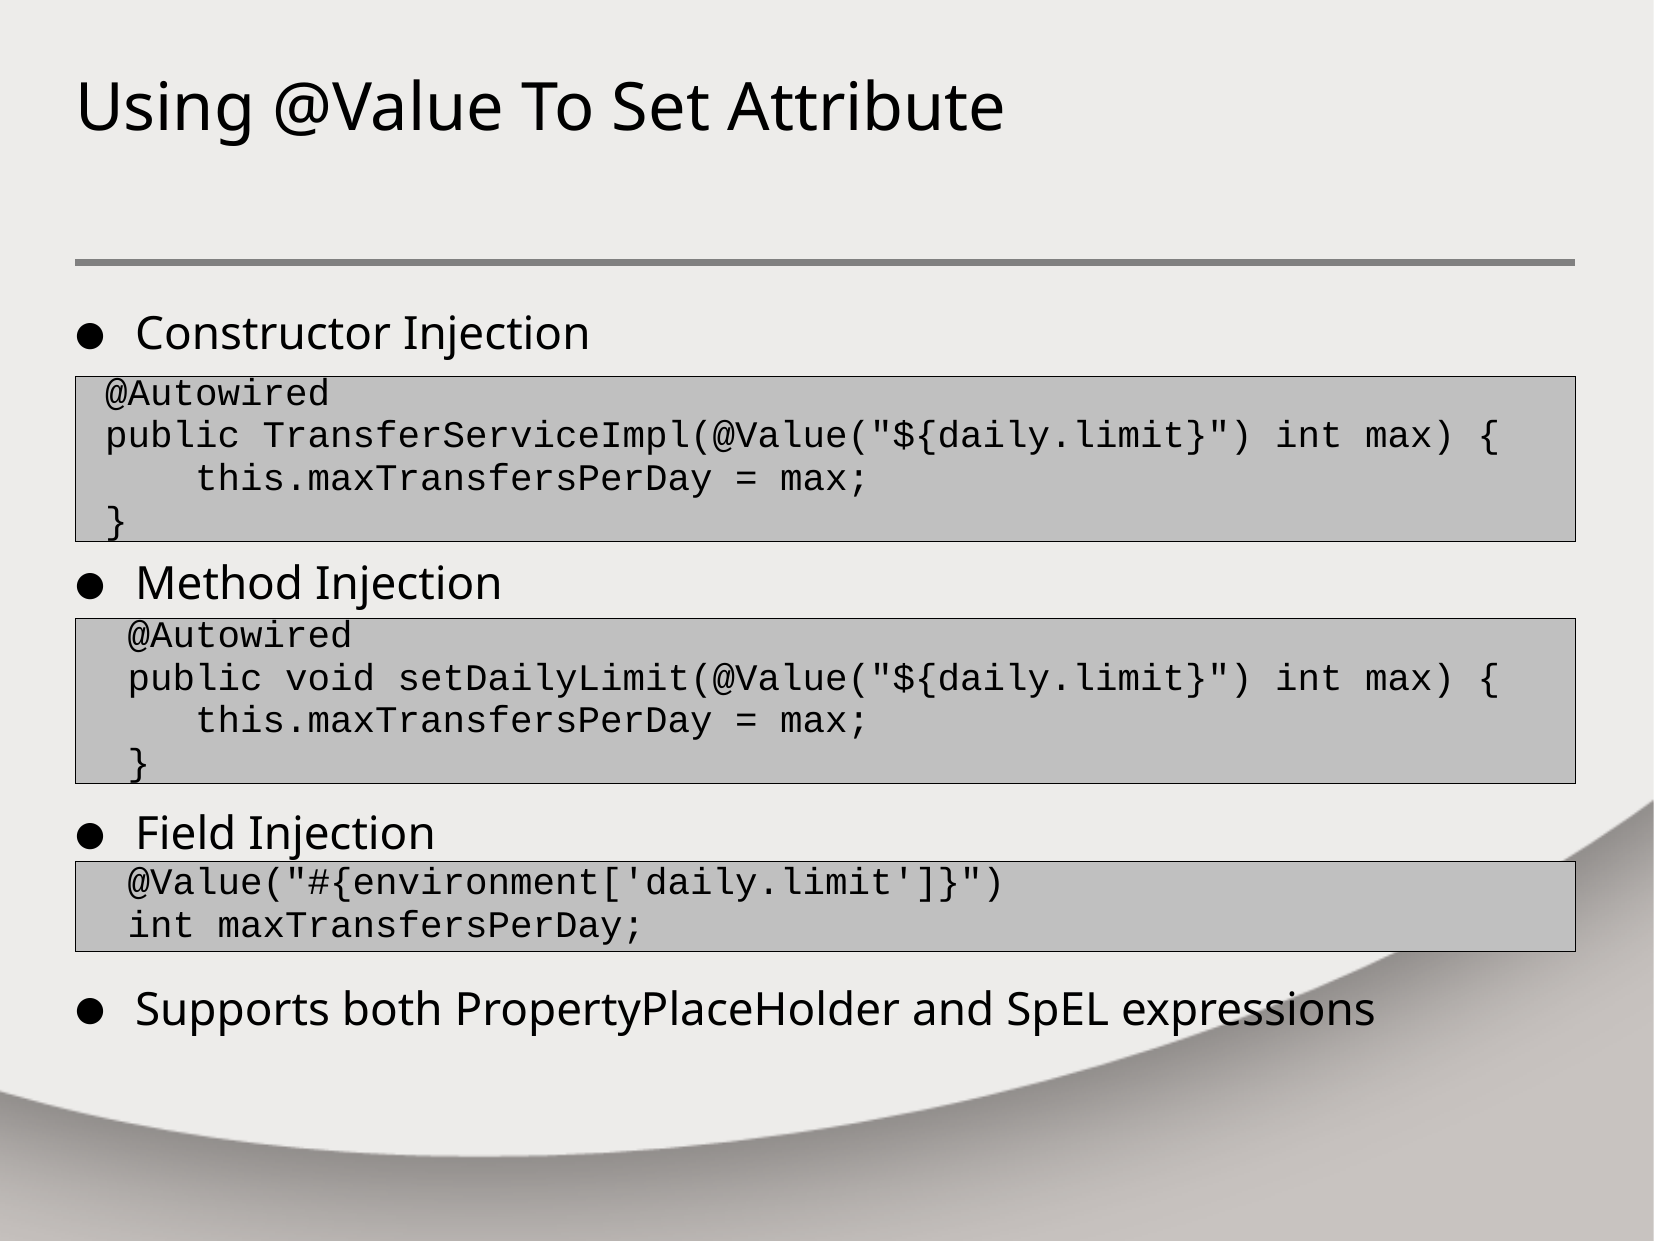

# Using @Value To Set Attribute
Constructor Injection
Method Injection
Field Injection
Supports both PropertyPlaceHolder and SpEL expressions
@Autowired
public TransferServiceImpl(@Value("${daily.limit}") int max) {
 this.maxTransfersPerDay = max;
}
 @Autowired
 public void setDailyLimit(@Value("${daily.limit}") int max) {
 this.maxTransfersPerDay = max;
 }
 @Value("#{environment['daily.limit']}")
 int maxTransfersPerDay;